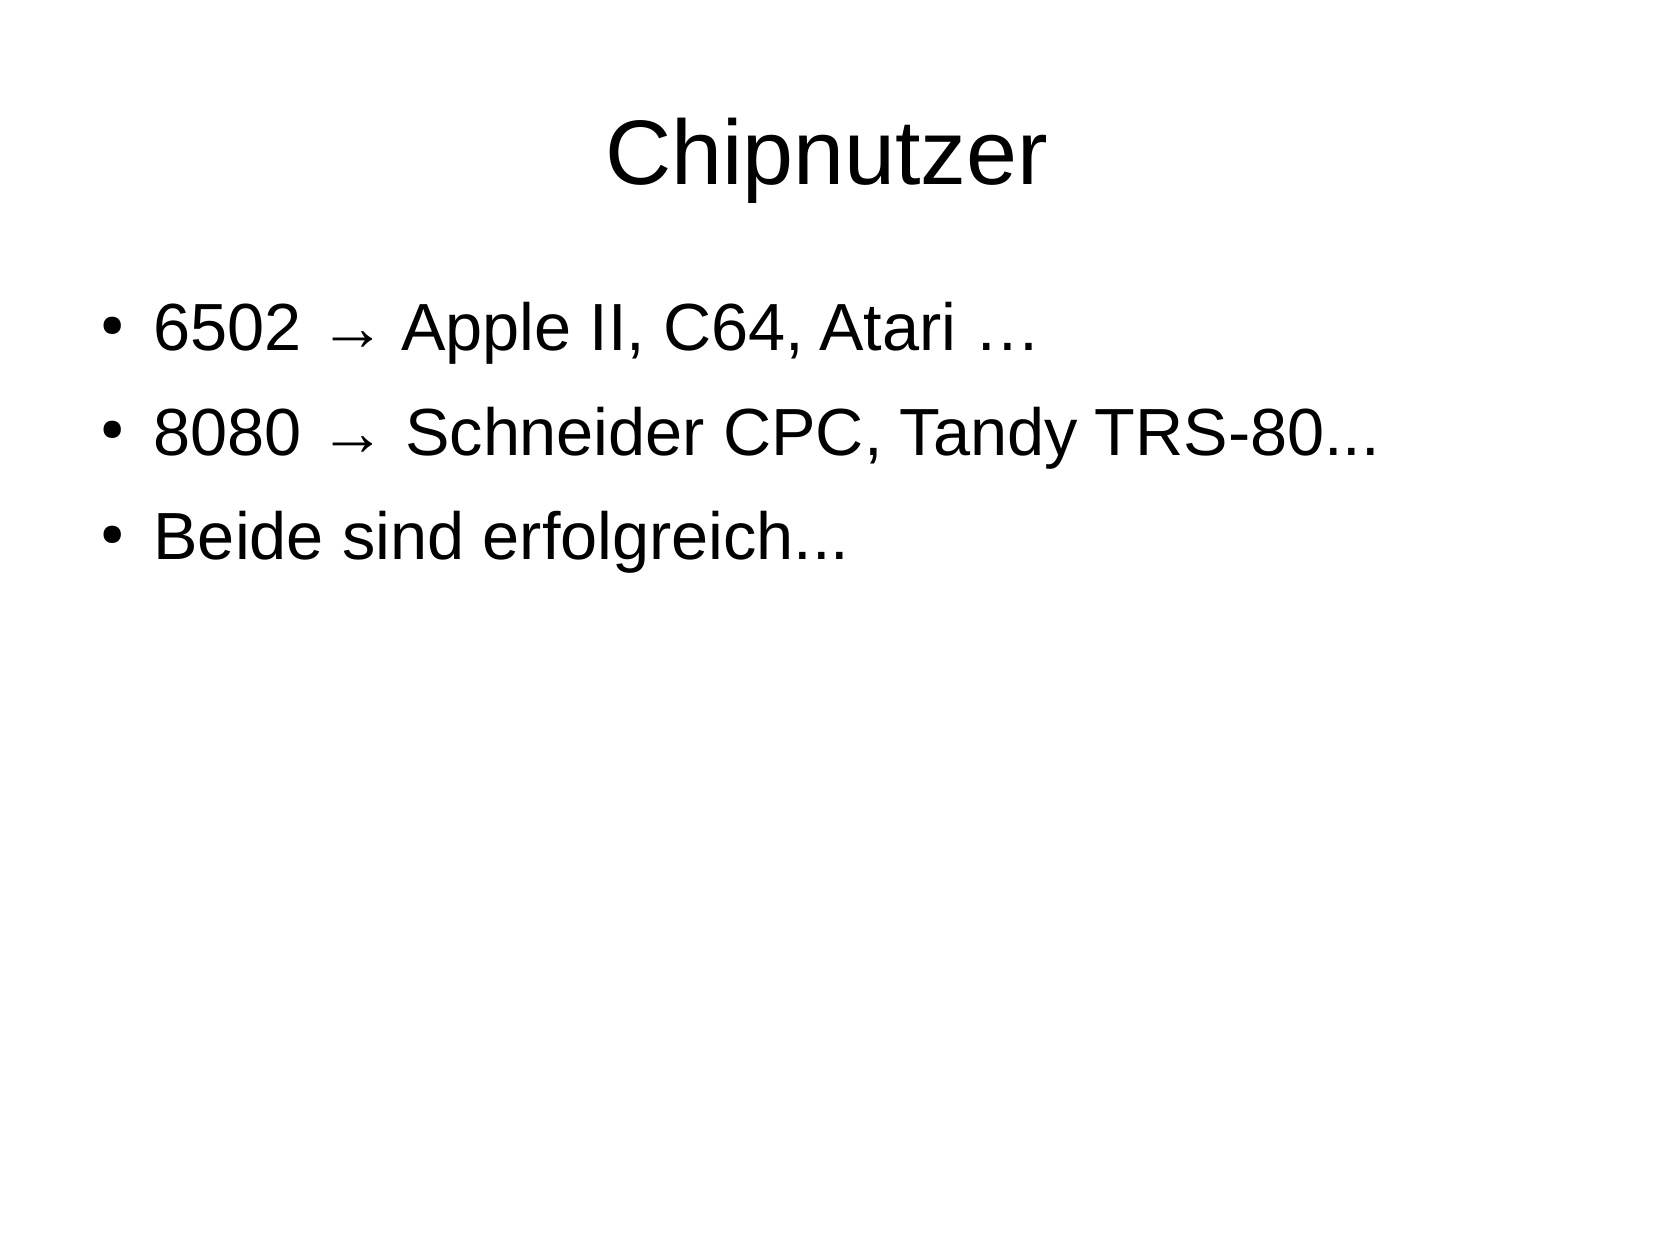

# Chipnutzer
6502 → Apple II, C64, Atari …
8080 → Schneider CPC, Tandy TRS-80...
Beide sind erfolgreich...